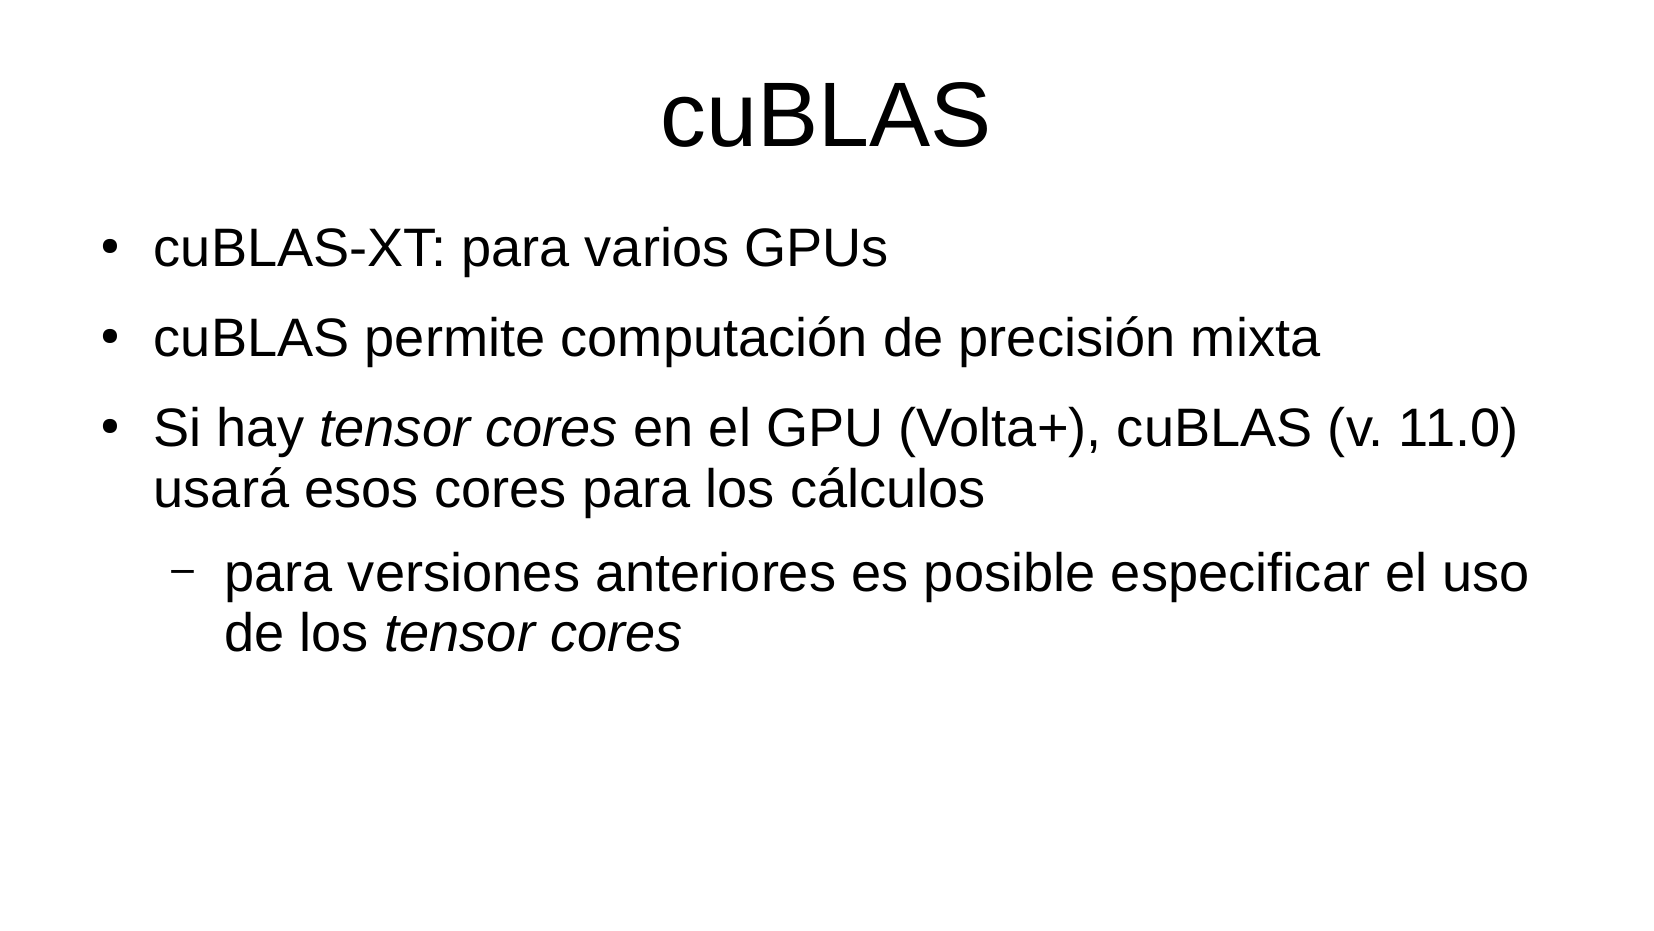

# cuBLAS
cuBLAS-XT: para varios GPUs
cuBLAS permite computación de precisión mixta
Si hay tensor cores en el GPU (Volta+), cuBLAS (v. 11.0) usará esos cores para los cálculos
para versiones anteriores es posible especificar el uso de los tensor cores